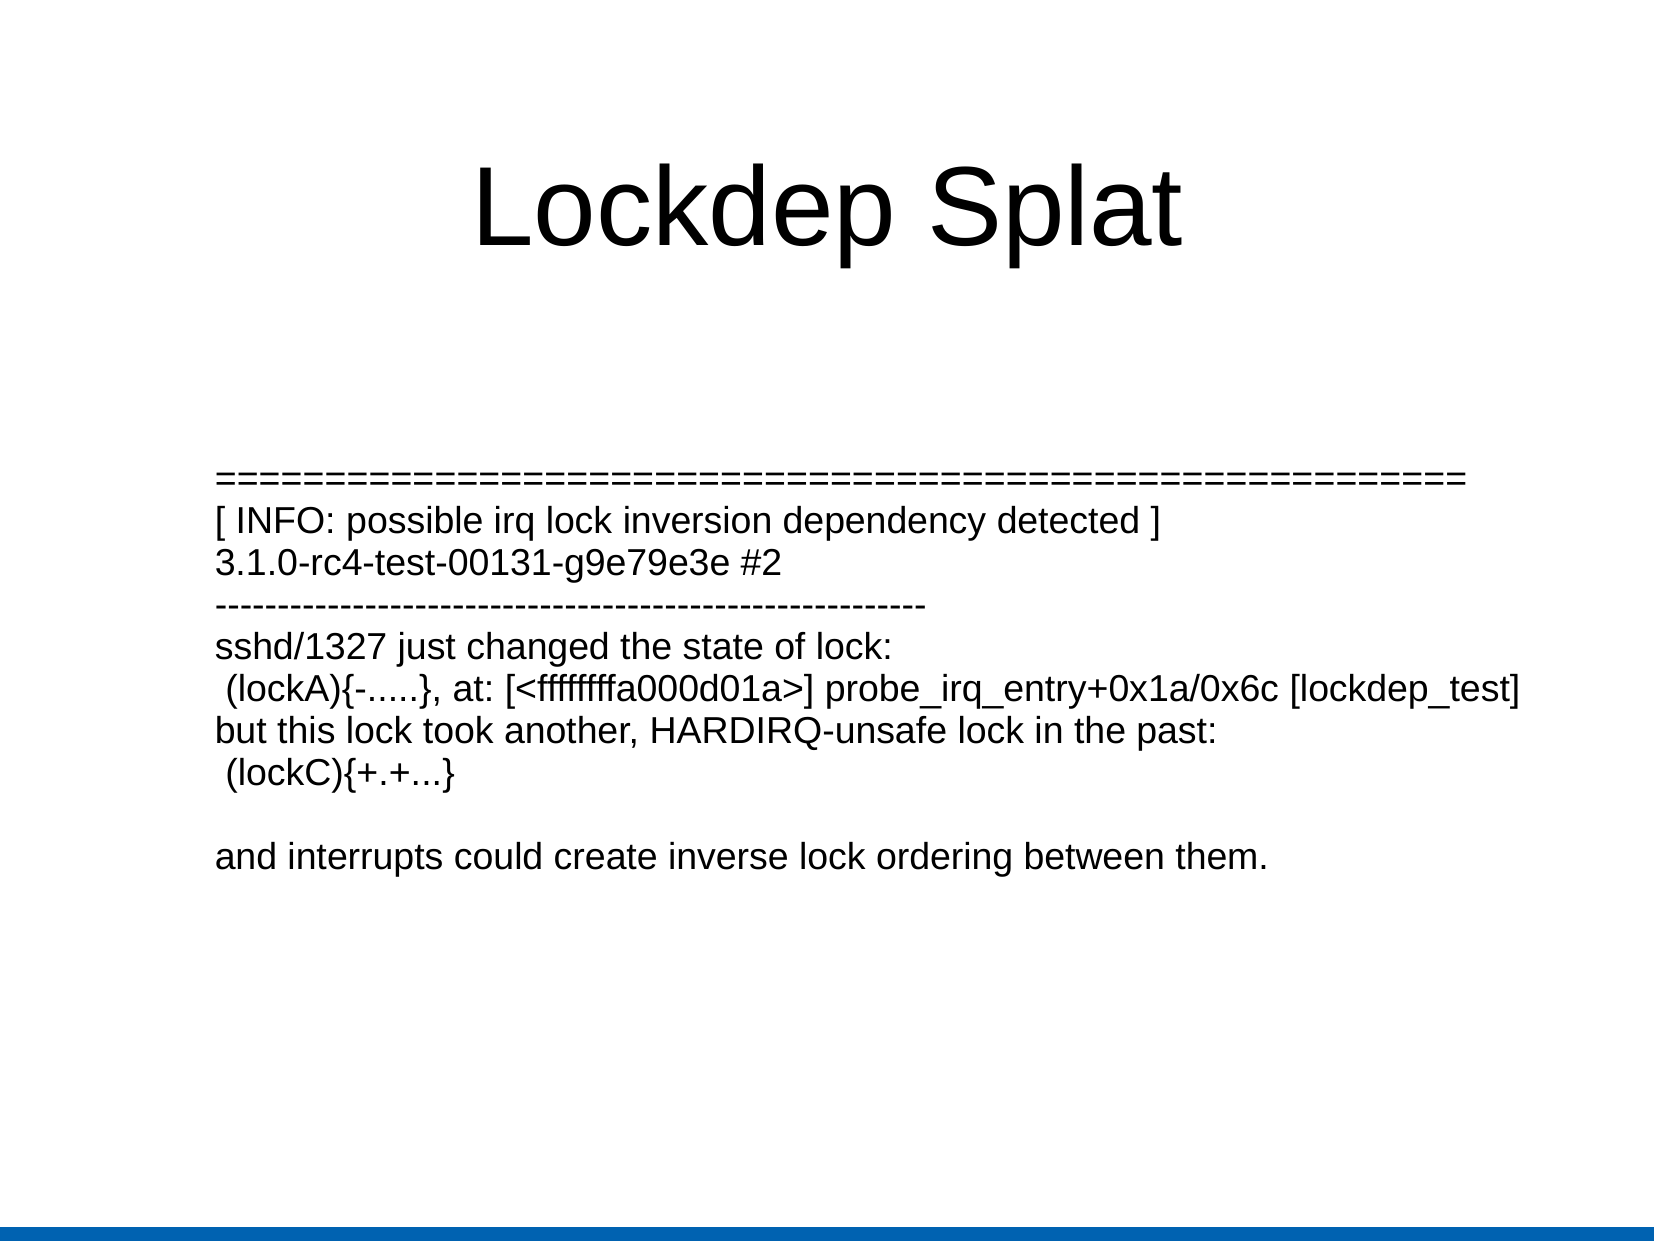

# Lockdep Splat
=========================================================
[ INFO: possible irq lock inversion dependency detected ]
3.1.0-rc4-test-00131-g9e79e3e #2
---------------------------------------------------------
sshd/1327 just changed the state of lock:
 (lockA){-.....}, at: [<ffffffffa000d01a>] probe_irq_entry+0x1a/0x6c [lockdep_test]
but this lock took another, HARDIRQ-unsafe lock in the past:
 (lockC){+.+...}
and interrupts could create inverse lock ordering between them.